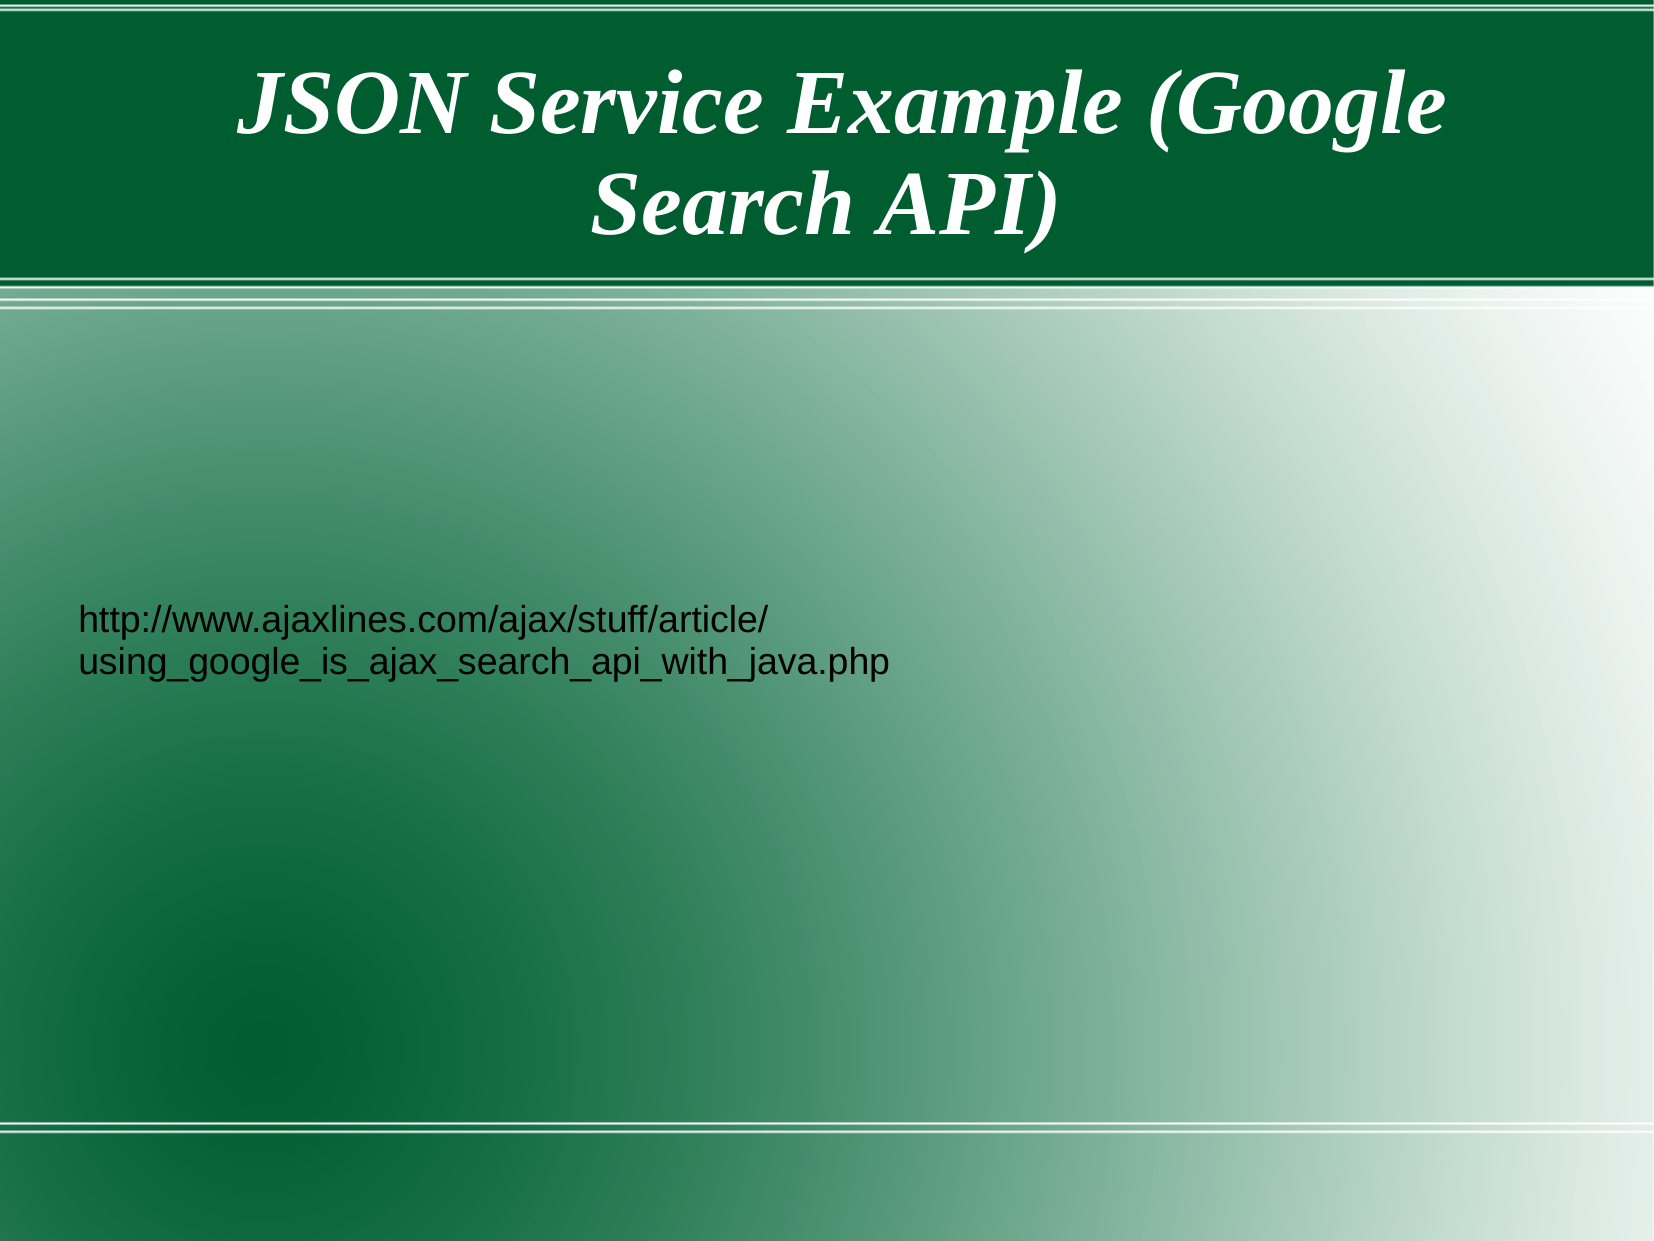

# JSON Service Example (Google Search API)
http://www.ajaxlines.com/ajax/stuff/article/using_google_is_ajax_search_api_with_java.php